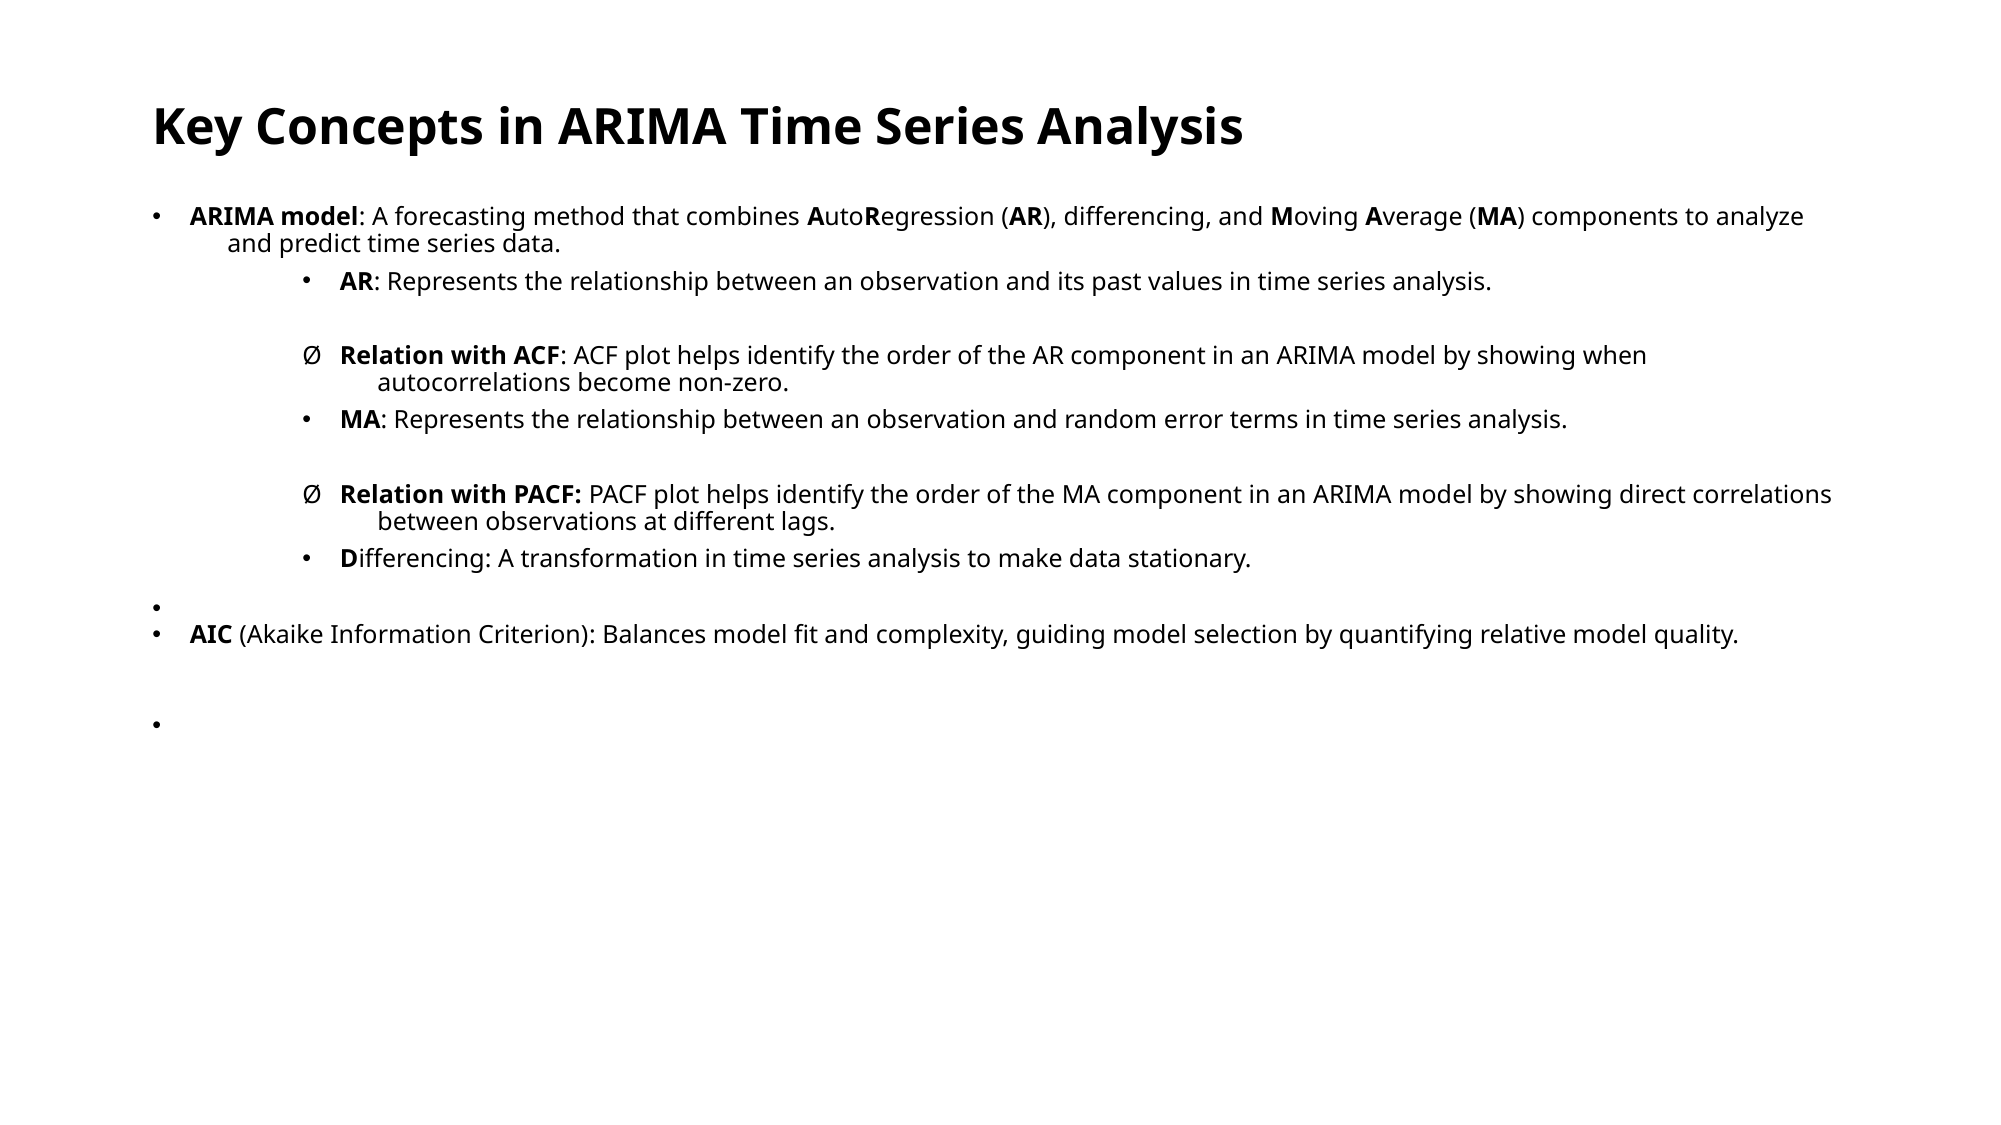

# Key Concepts in ARIMA Time Series Analysis
ARIMA model: A forecasting method that combines AutoRegression (AR), differencing, and Moving Average (MA) components to analyze and predict time series data.
AR: Represents the relationship between an observation and its past values in time series analysis.
Relation with ACF: ACF plot helps identify the order of the AR component in an ARIMA model by showing when autocorrelations become non-zero.
MA: Represents the relationship between an observation and random error terms in time series analysis.
Relation with PACF: PACF plot helps identify the order of the MA component in an ARIMA model by showing direct correlations between observations at different lags.
Differencing: A transformation in time series analysis to make data stationary.
AIC (Akaike Information Criterion): Balances model fit and complexity, guiding model selection by quantifying relative model quality.